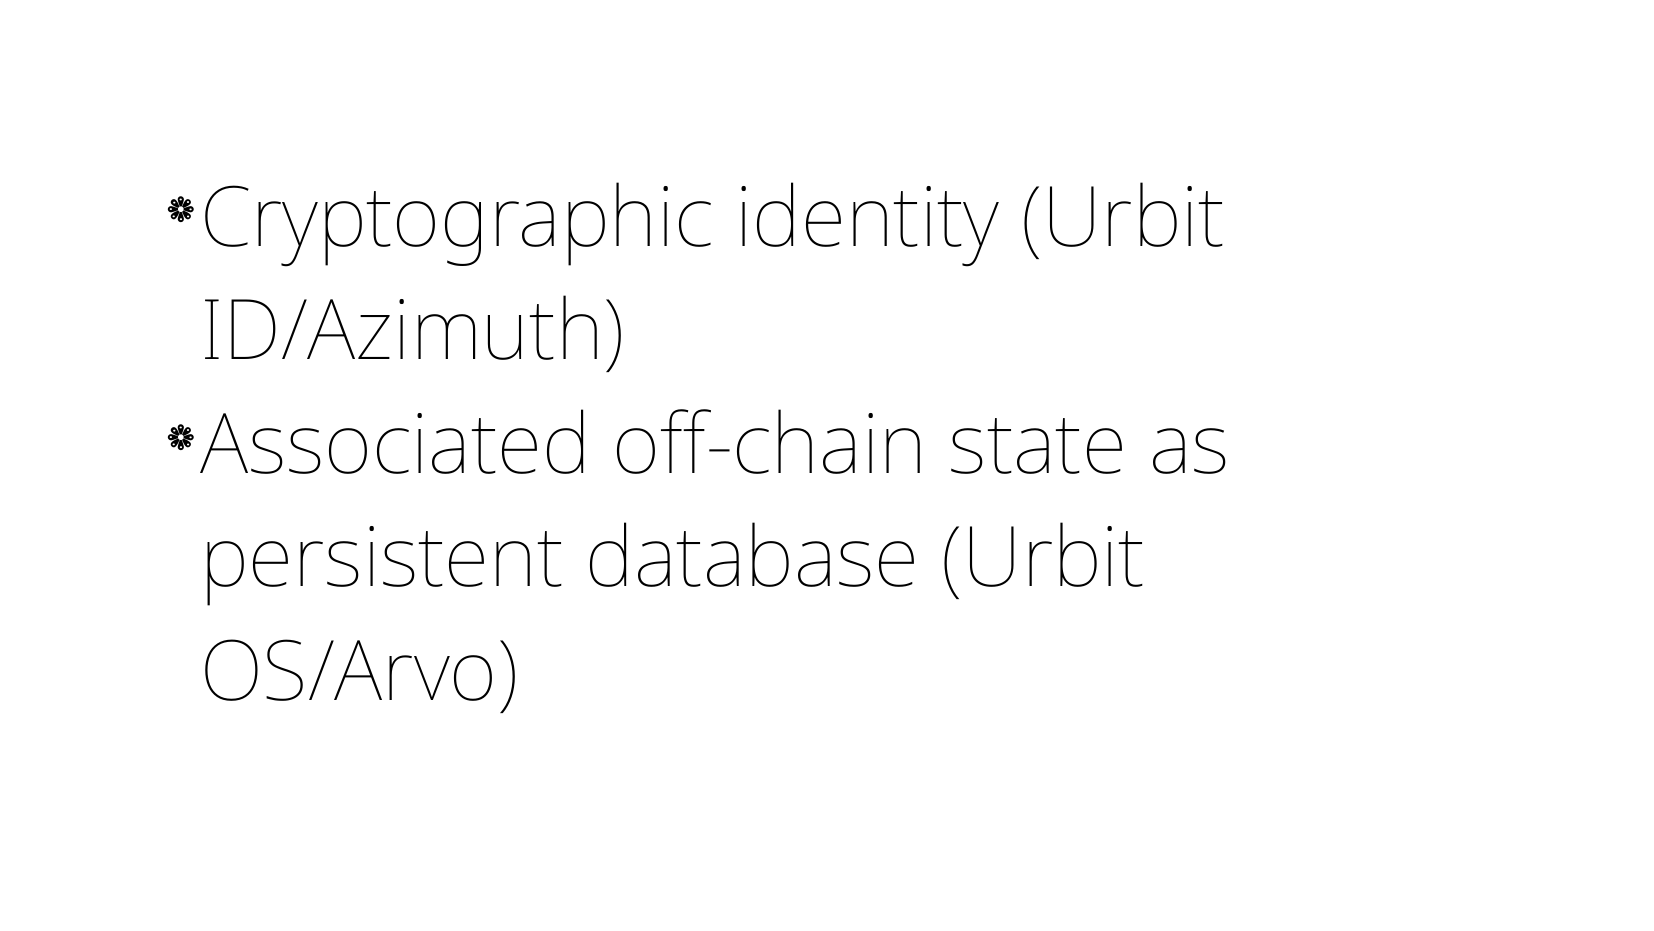

Cryptographic identity (Urbit ID/Azimuth)
Associated off-chain state as persistent database (Urbit OS/Arvo)